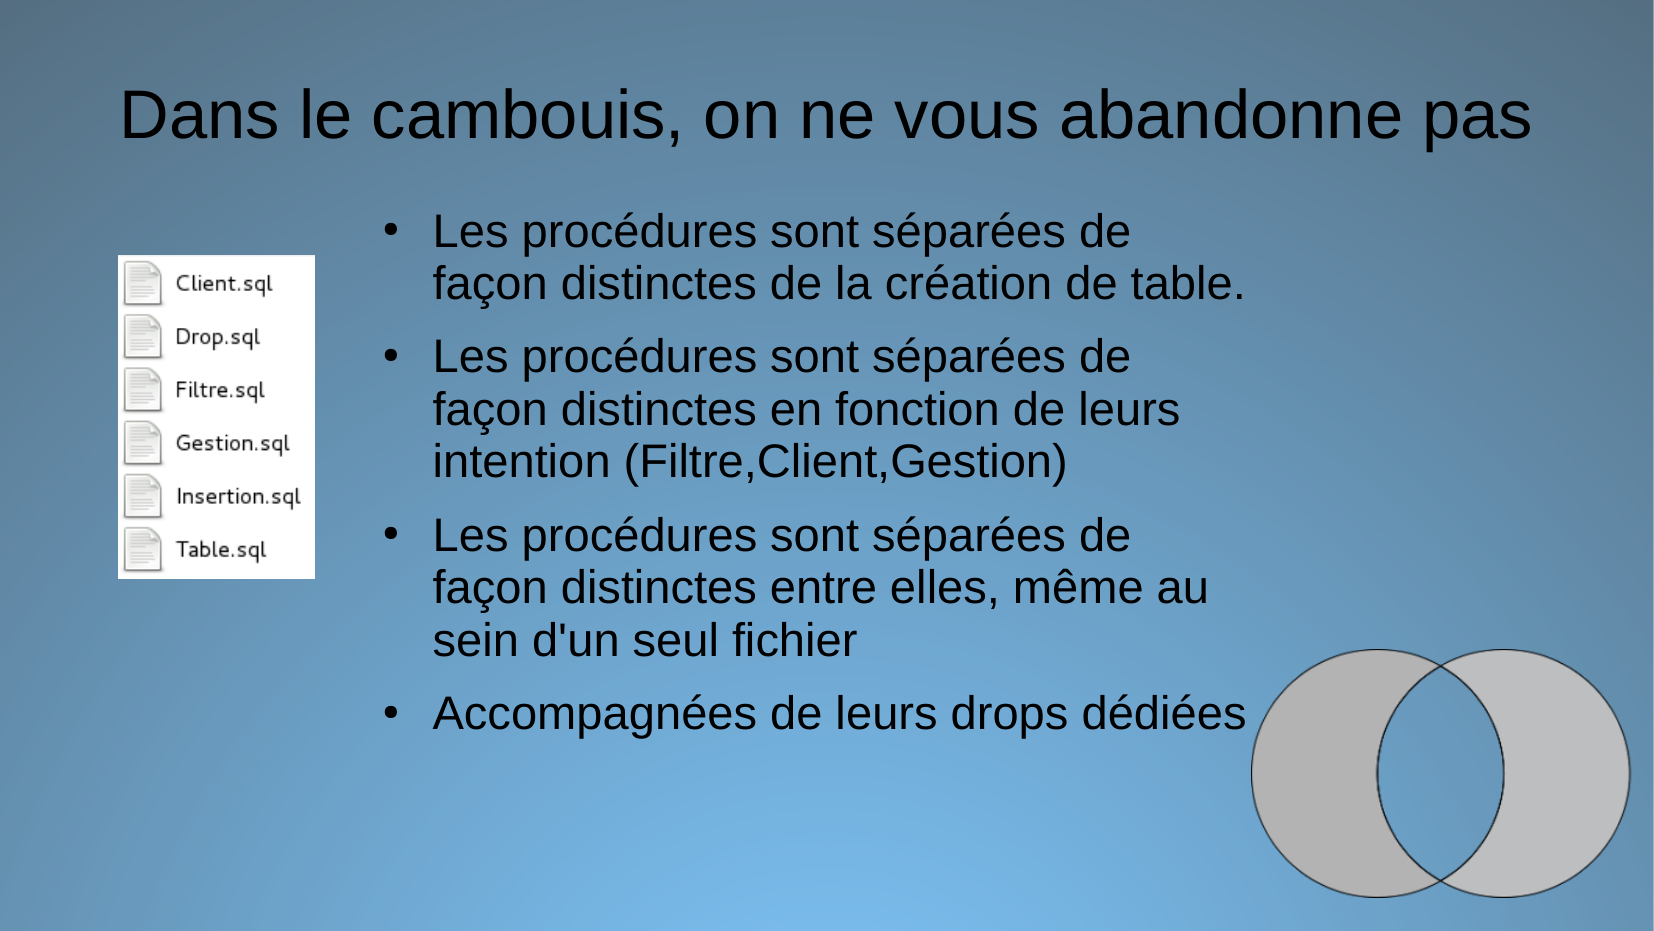

# Dans le cambouis, on ne vous abandonne pas
Les procédures sont séparées de façon distinctes de la création de table.
Les procédures sont séparées de façon distinctes en fonction de leurs intention (Filtre,Client,Gestion)
Les procédures sont séparées de façon distinctes entre elles, même au sein d'un seul fichier
Accompagnées de leurs drops dédiées